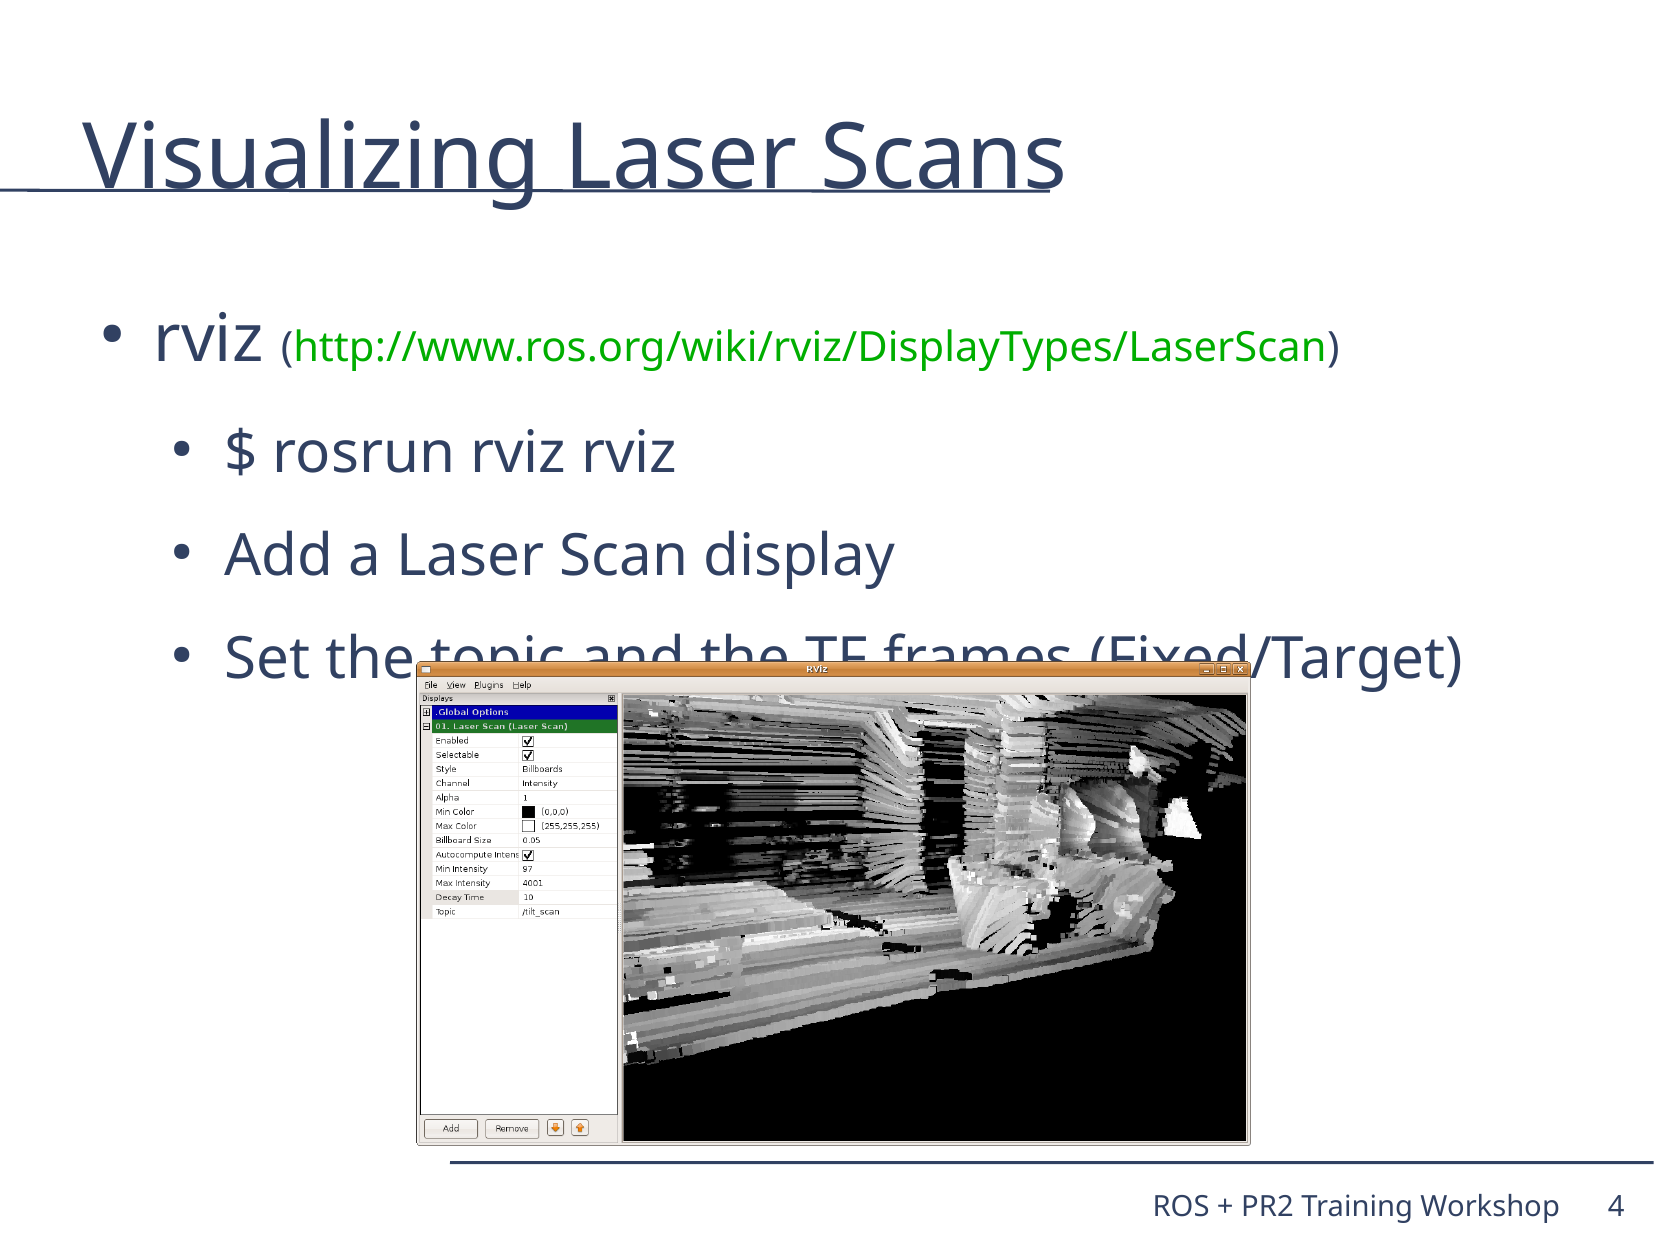

# Visualizing Laser Scans
rviz (http://www.ros.org/wiki/rviz/DisplayTypes/LaserScan)
$ rosrun rviz rviz
Add a Laser Scan display
Set the topic and the TF frames (Fixed/Target)